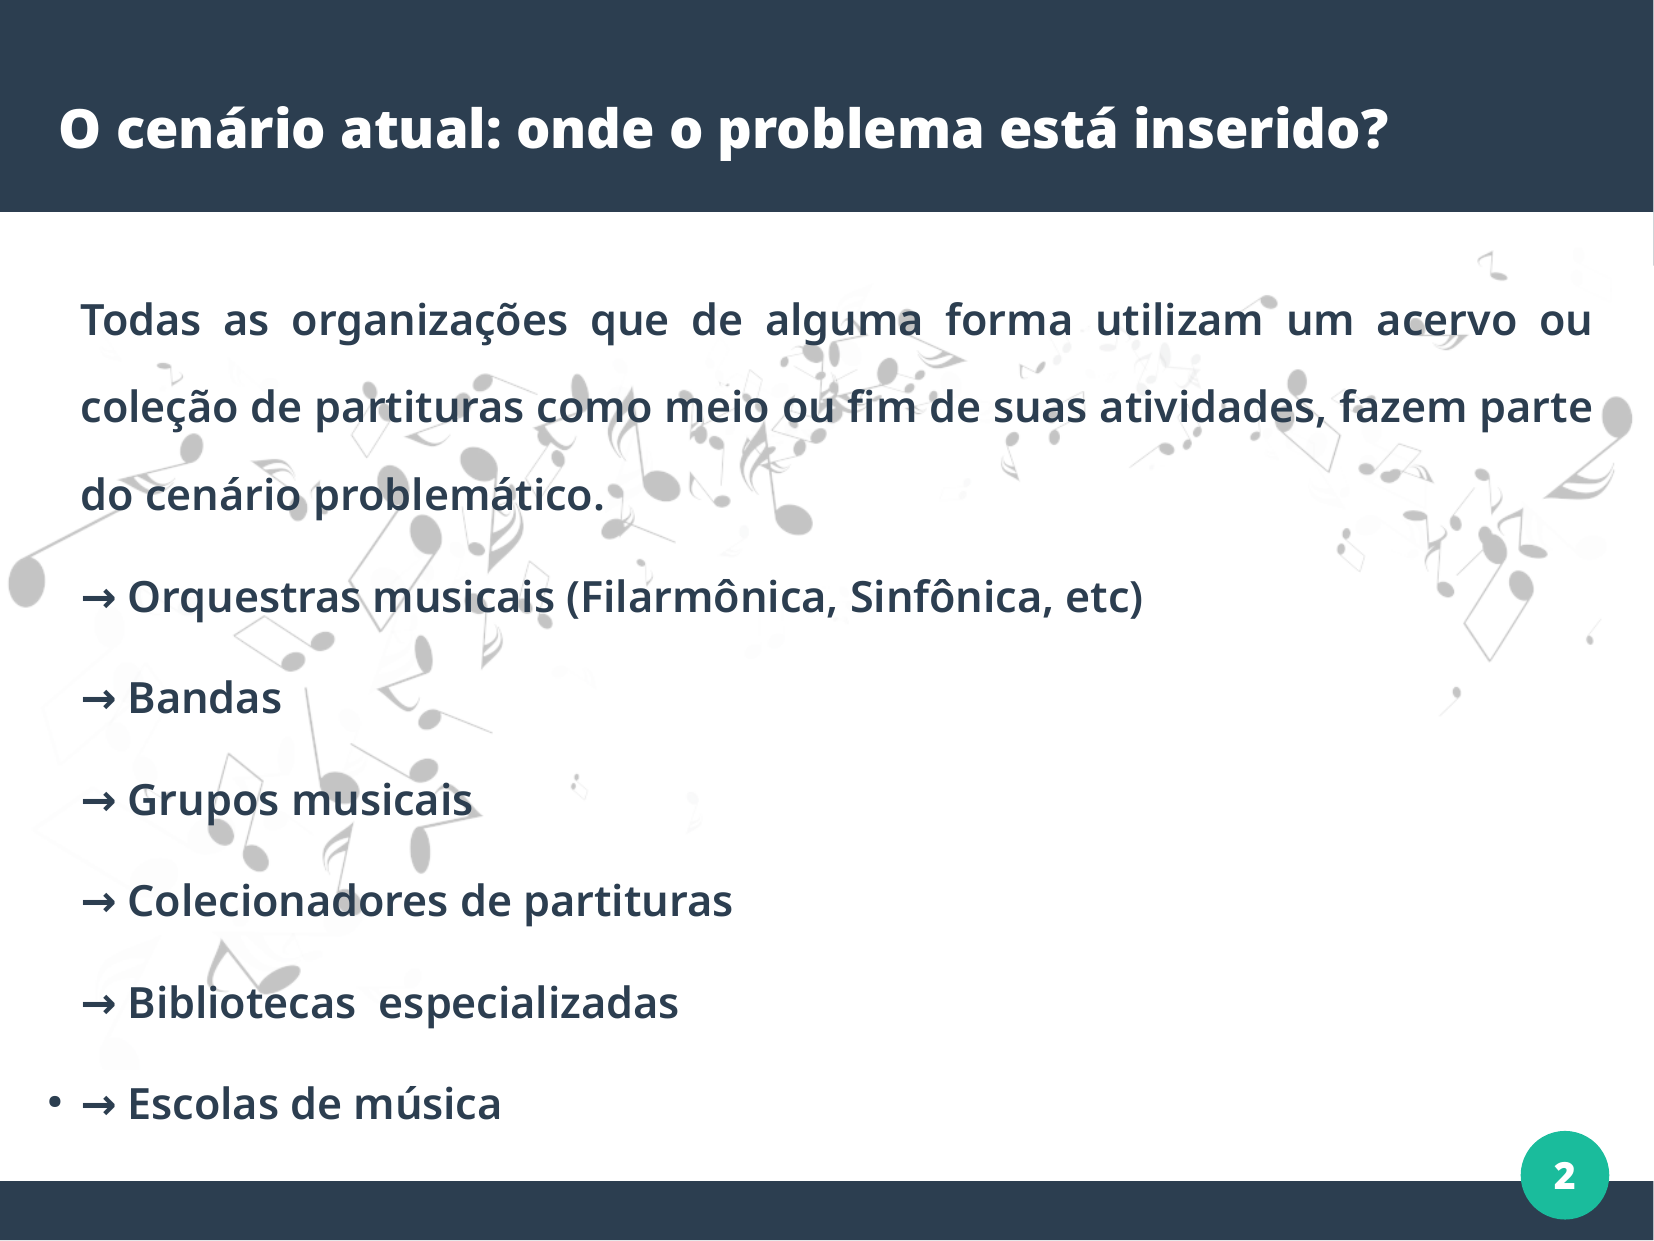

# O cenário atual: onde o problema está inserido?
Todas as organizações que de alguma forma utilizam um acervo ou coleção de partituras como meio ou fim de suas atividades, fazem parte do cenário problemático.
→ Orquestras musicais (Filarmônica, Sinfônica, etc)
→ Bandas
→ Grupos musicais
→ Colecionadores de partituras
→ Bibliotecas especializadas
→ Escolas de música
2